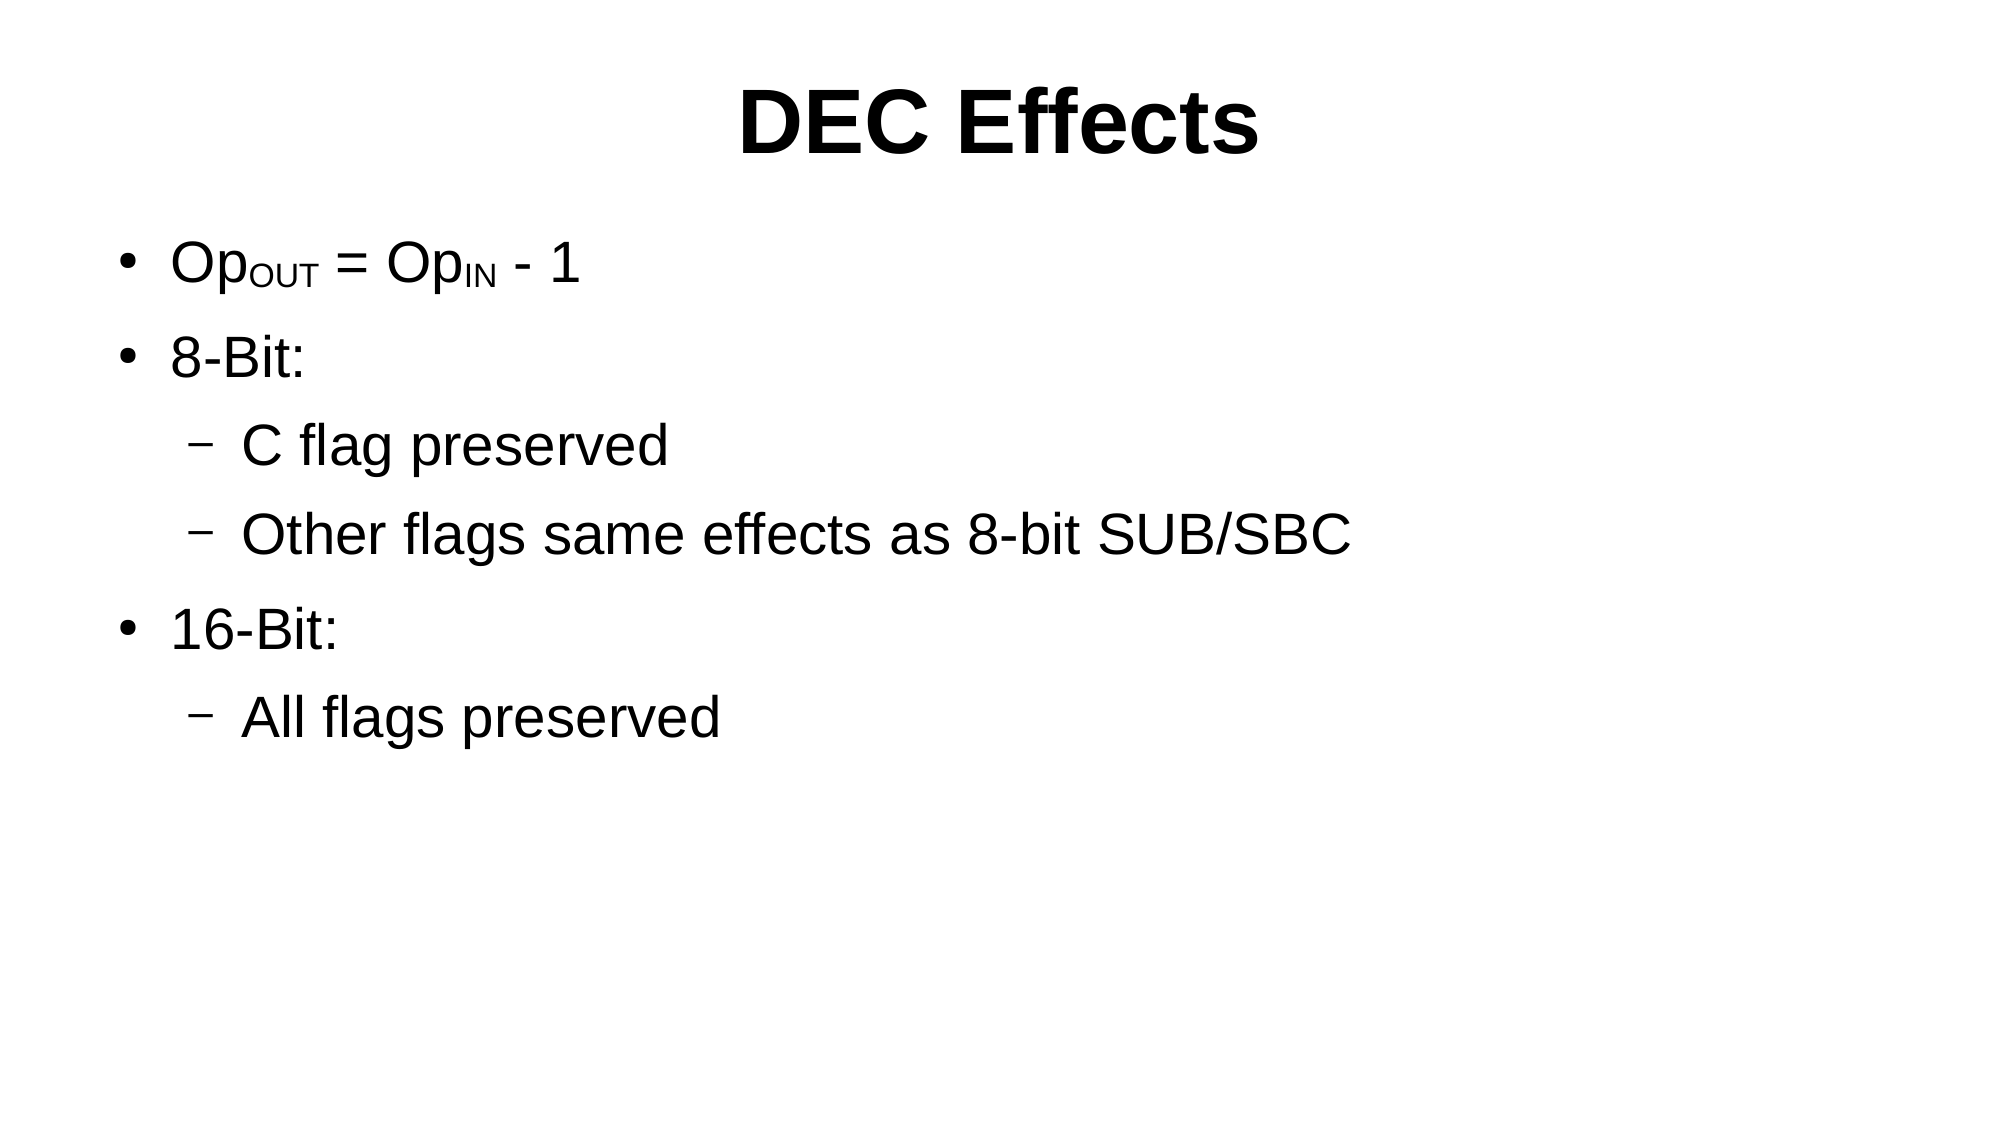

# DEC Effects
OpOUT = OpIN - 1
8-Bit:
C flag preserved
Other flags same effects as 8-bit SUB/SBC
16-Bit:
All flags preserved